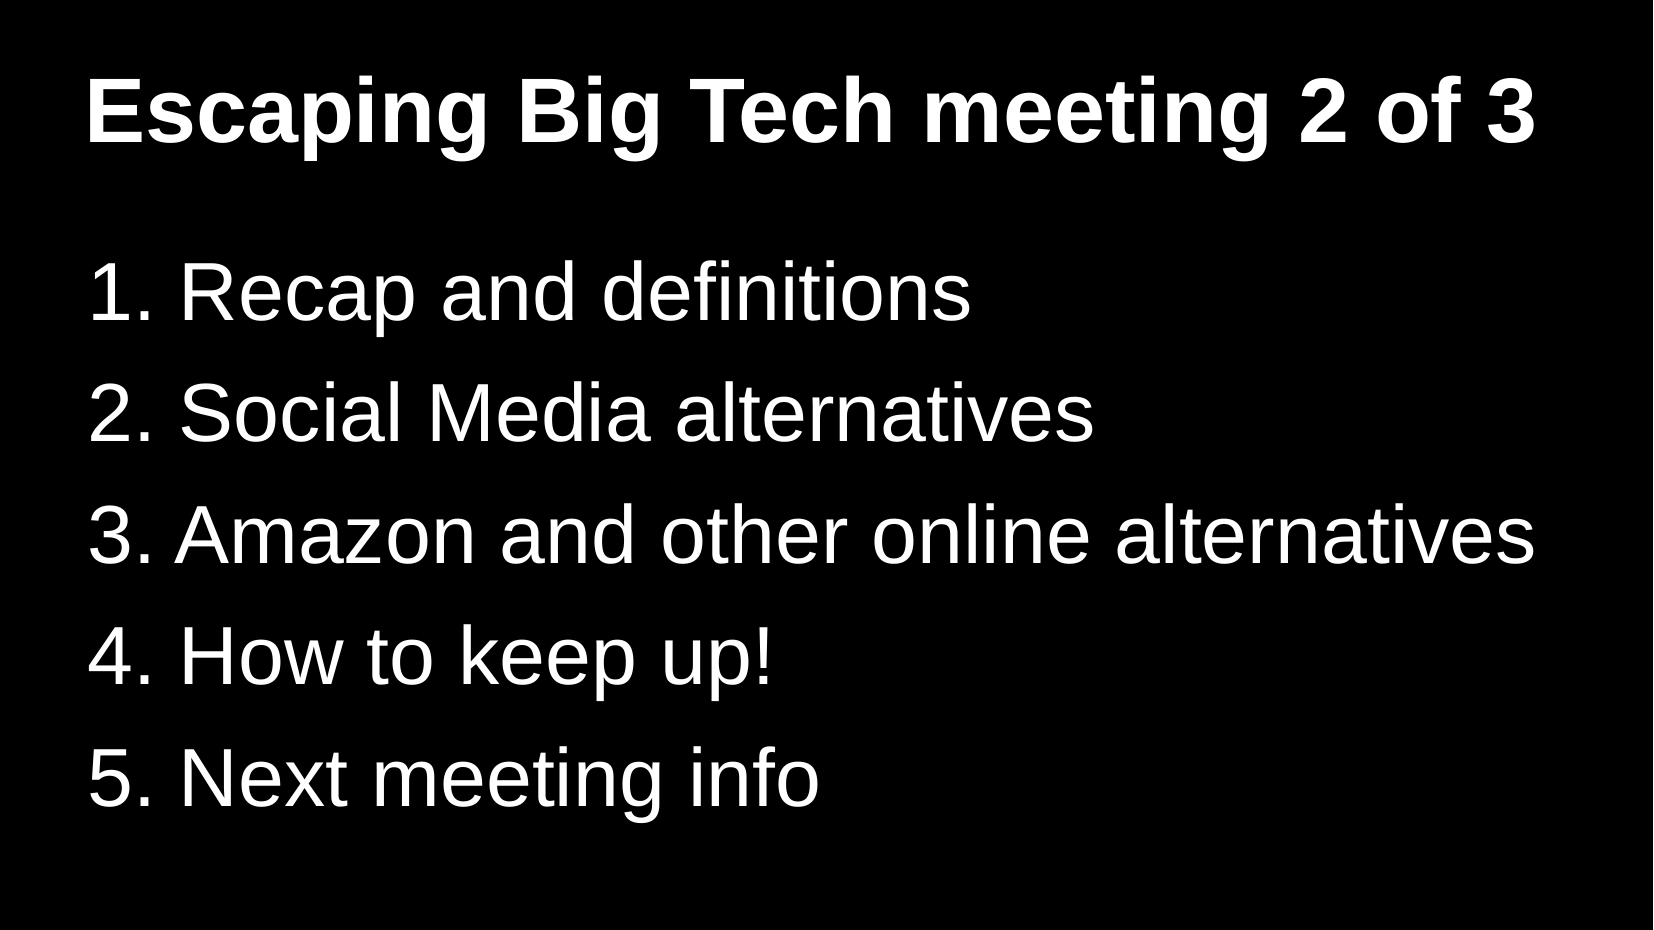

# Escaping Big Tech meeting 2 of 3
1. Recap and definitions
2. Social Media alternatives
3. Amazon and other online alternatives
4. How to keep up!
5. Next meeting info